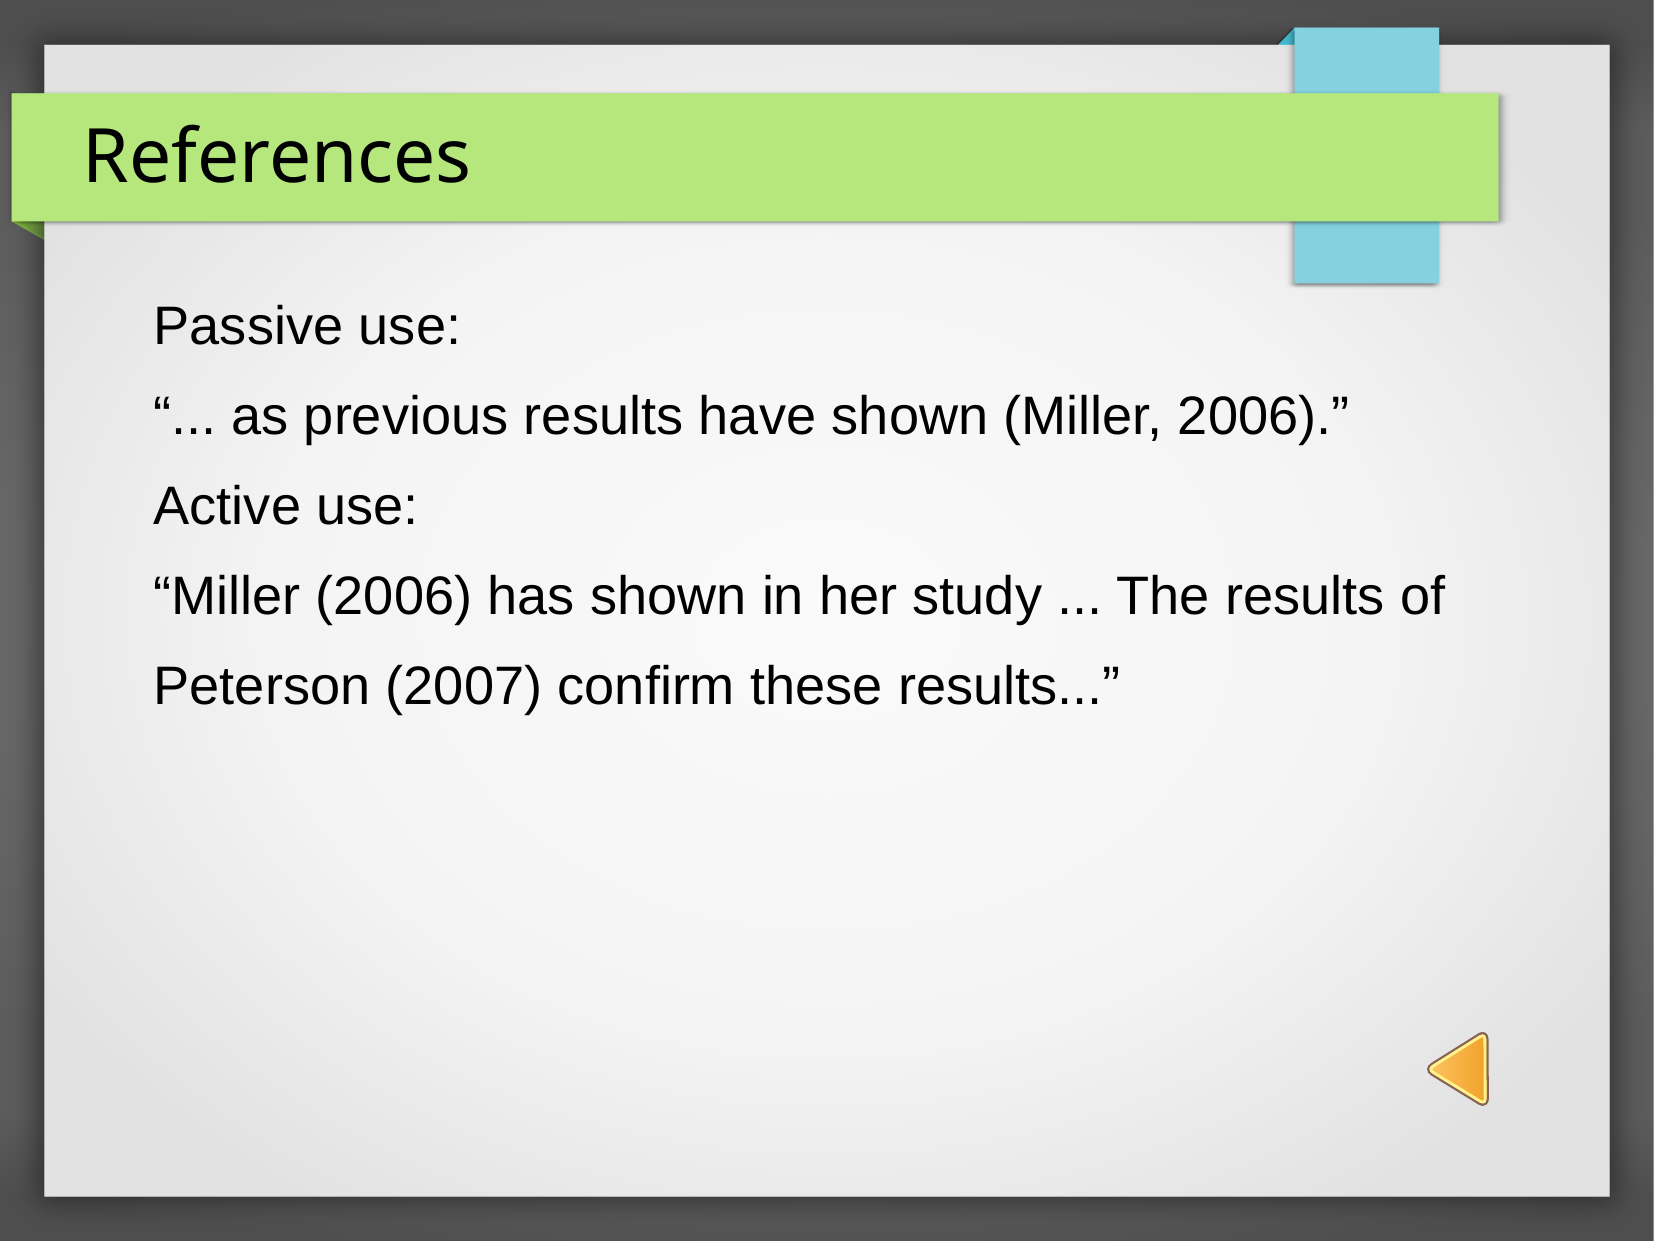

# References
Passive use:
“... as previous results have shown (Miller, 2006).”
Active use:
“Miller (2006) has shown in her study ... The results of
Peterson (2007) confirm these results...”